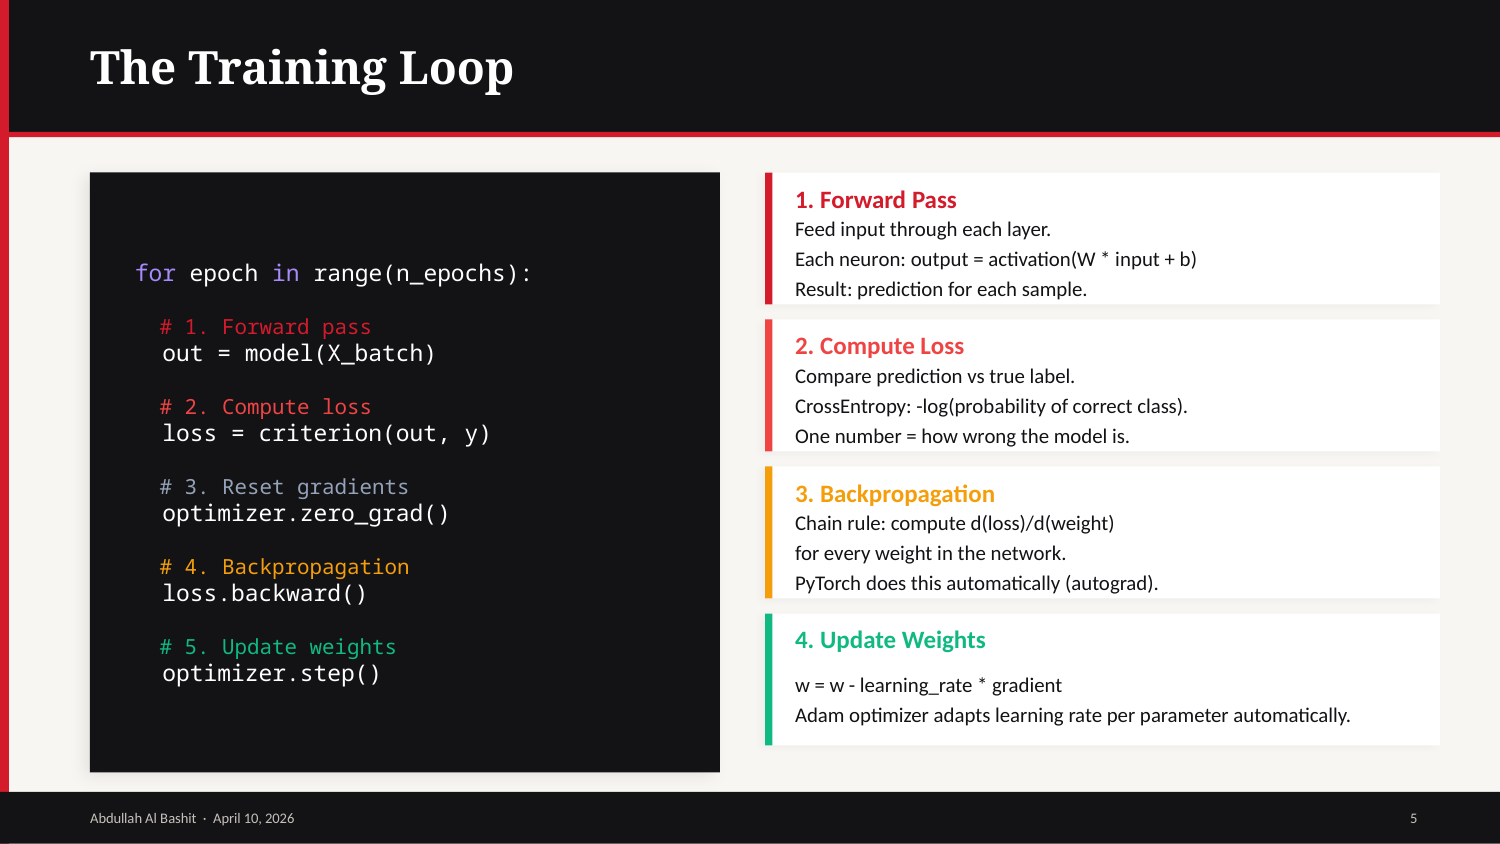

The Training Loop
1. Forward Pass
for epoch in range(n_epochs):
 # 1. Forward pass
 out = model(X_batch)
 # 2. Compute loss
 loss = criterion(out, y)
 # 3. Reset gradients
 optimizer.zero_grad()
 # 4. Backpropagation
 loss.backward()
 # 5. Update weights
 optimizer.step()
Feed input through each layer.
Each neuron: output = activation(W * input + b)
Result: prediction for each sample.
2. Compute Loss
Compare prediction vs true label.
CrossEntropy: -log(probability of correct class).
One number = how wrong the model is.
3. Backpropagation
Chain rule: compute d(loss)/d(weight)
for every weight in the network.
PyTorch does this automatically (autograd).
4. Update Weights
w = w - learning_rate * gradient
Adam optimizer adapts learning rate per parameter automatically.
Abdullah Al Bashit · April 10, 2026
5